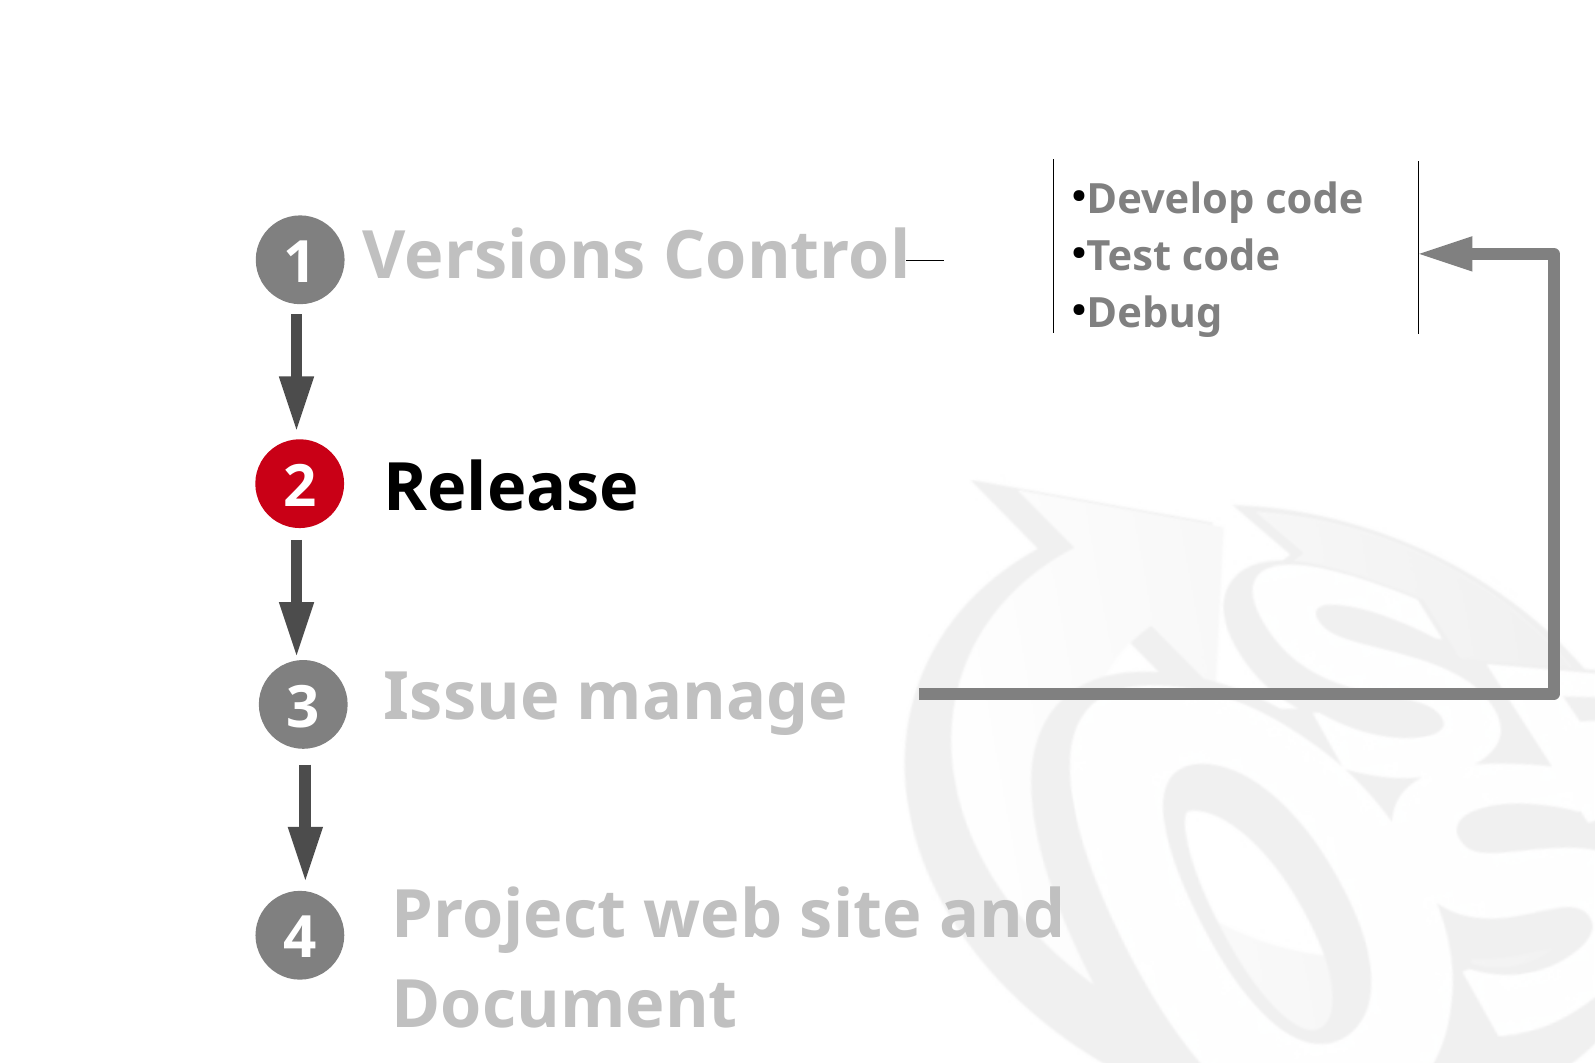

Develop code
Test code
Debug
Versions Control
1
Release
2
Issue manage
3
Project web site and Document
4